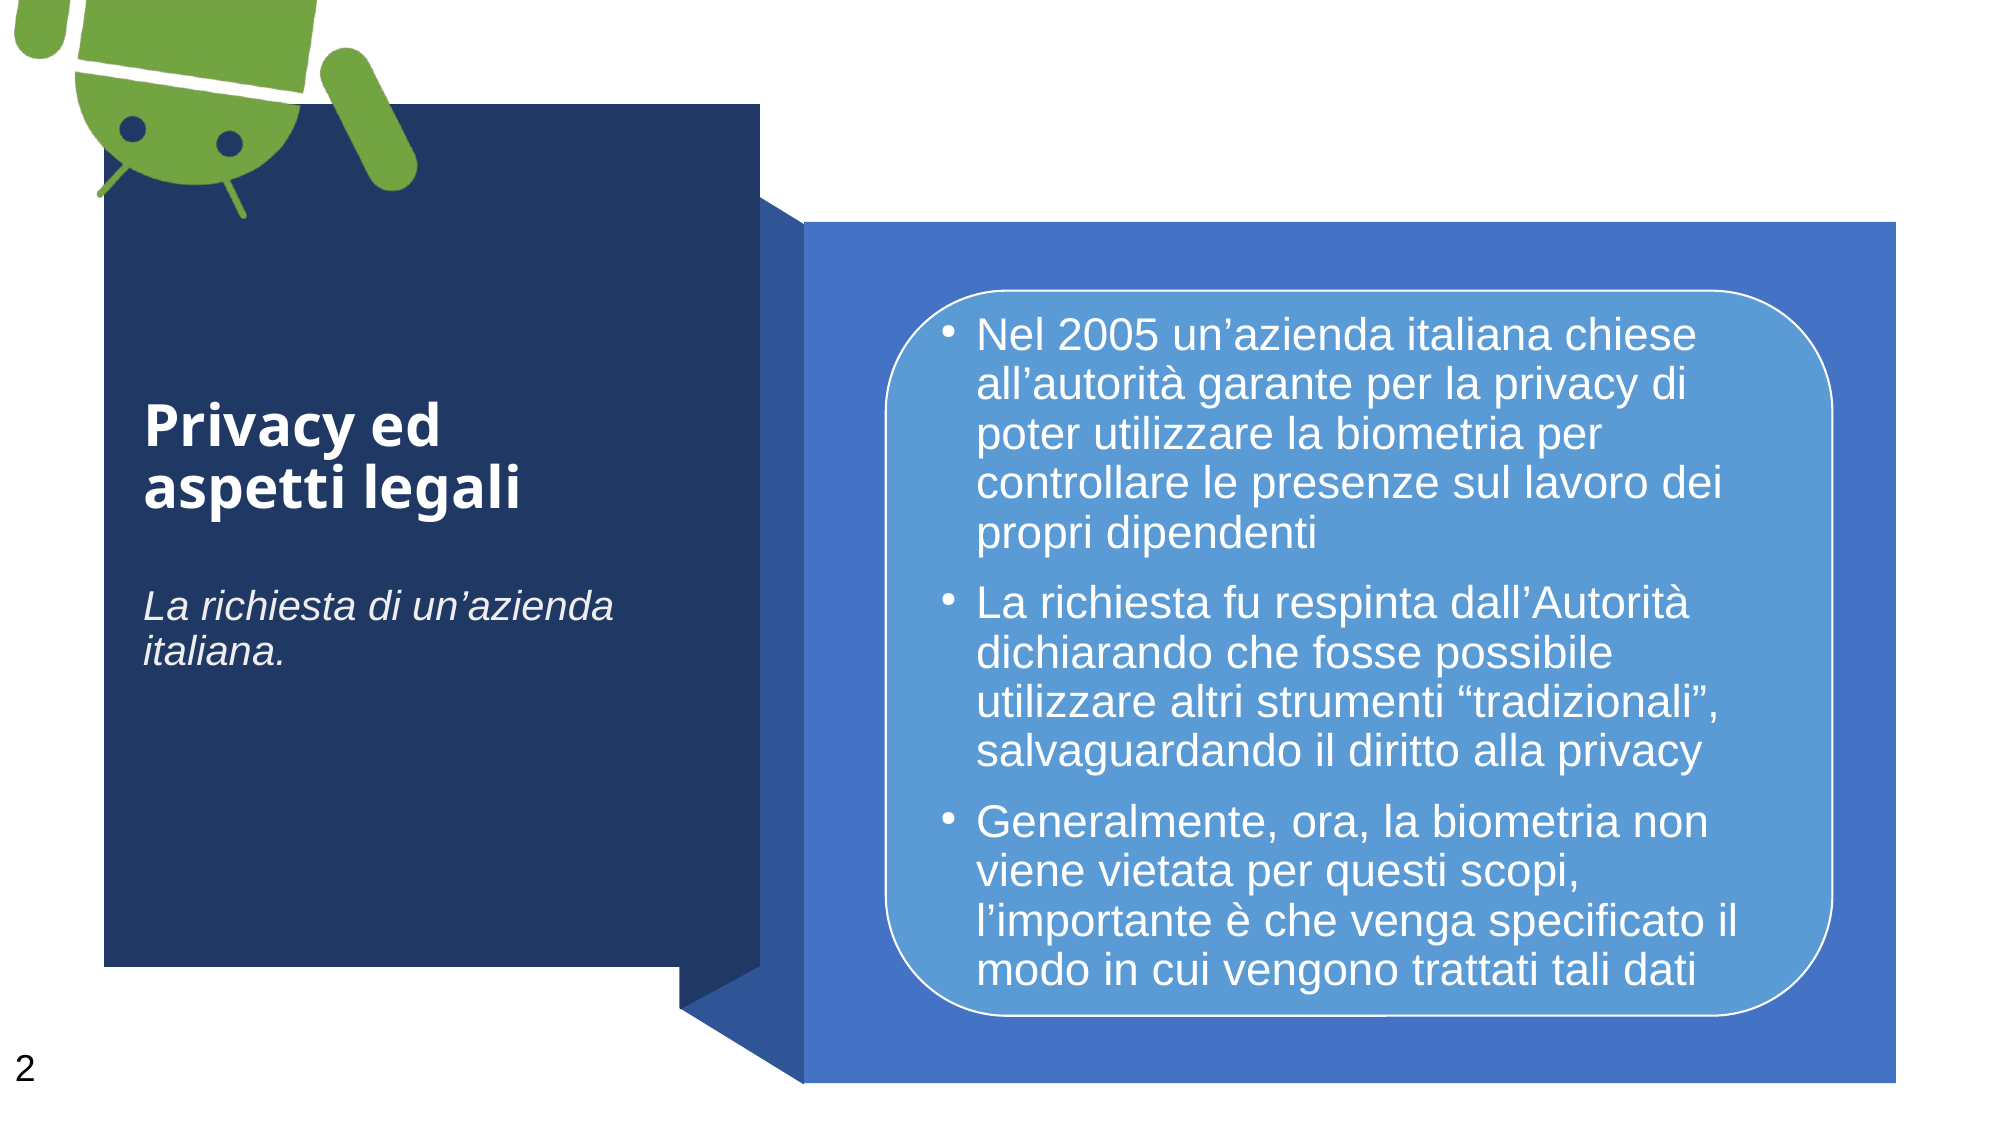

# Privacy ed aspetti legali La richiesta di un’azienda italiana.
Nel 2005 un’azienda italiana chiese all’autorità garante per la privacy di poter utilizzare la biometria per controllare le presenze sul lavoro dei propri dipendenti
La richiesta fu respinta dall’Autorità dichiarando che fosse possibile utilizzare altri strumenti “tradizionali”, salvaguardando il diritto alla privacy
Generalmente, ora, la biometria non viene vietata per questi scopi, l’importante è che venga specificato il modo in cui vengono trattati tali dati